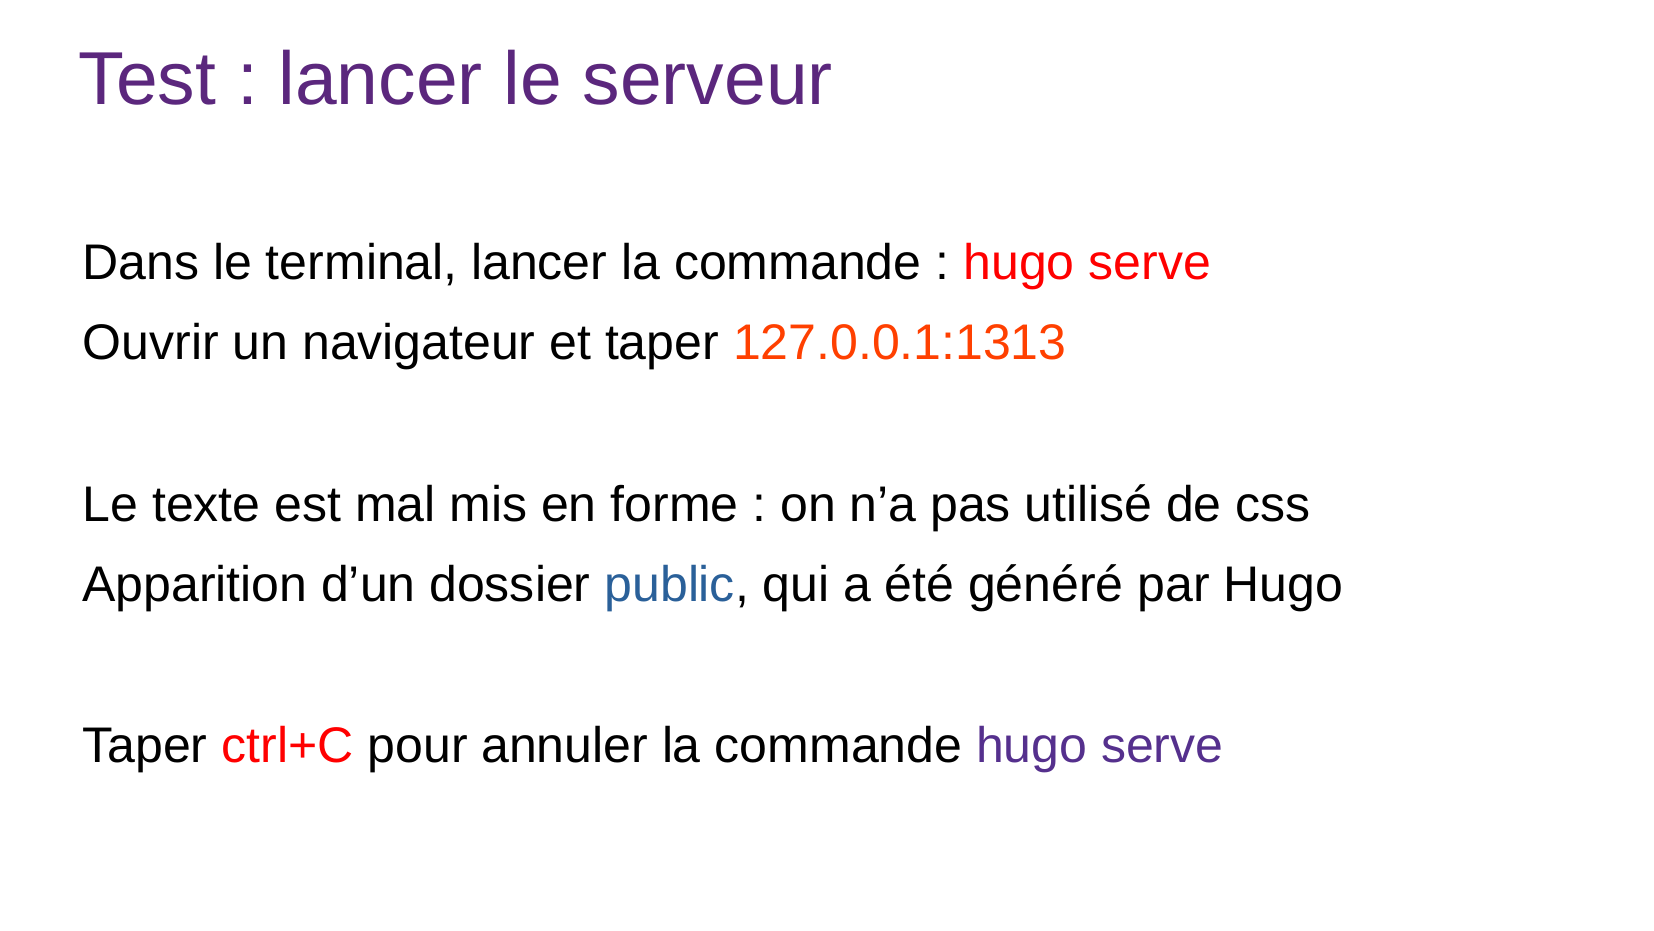

# Test : lancer le serveur
Dans le terminal, lancer la commande : hugo serve
Ouvrir un navigateur et taper 127.0.0.1:1313
Le texte est mal mis en forme : on n’a pas utilisé de css
Apparition d’un dossier public, qui a été généré par Hugo
Taper ctrl+C pour annuler la commande hugo serve